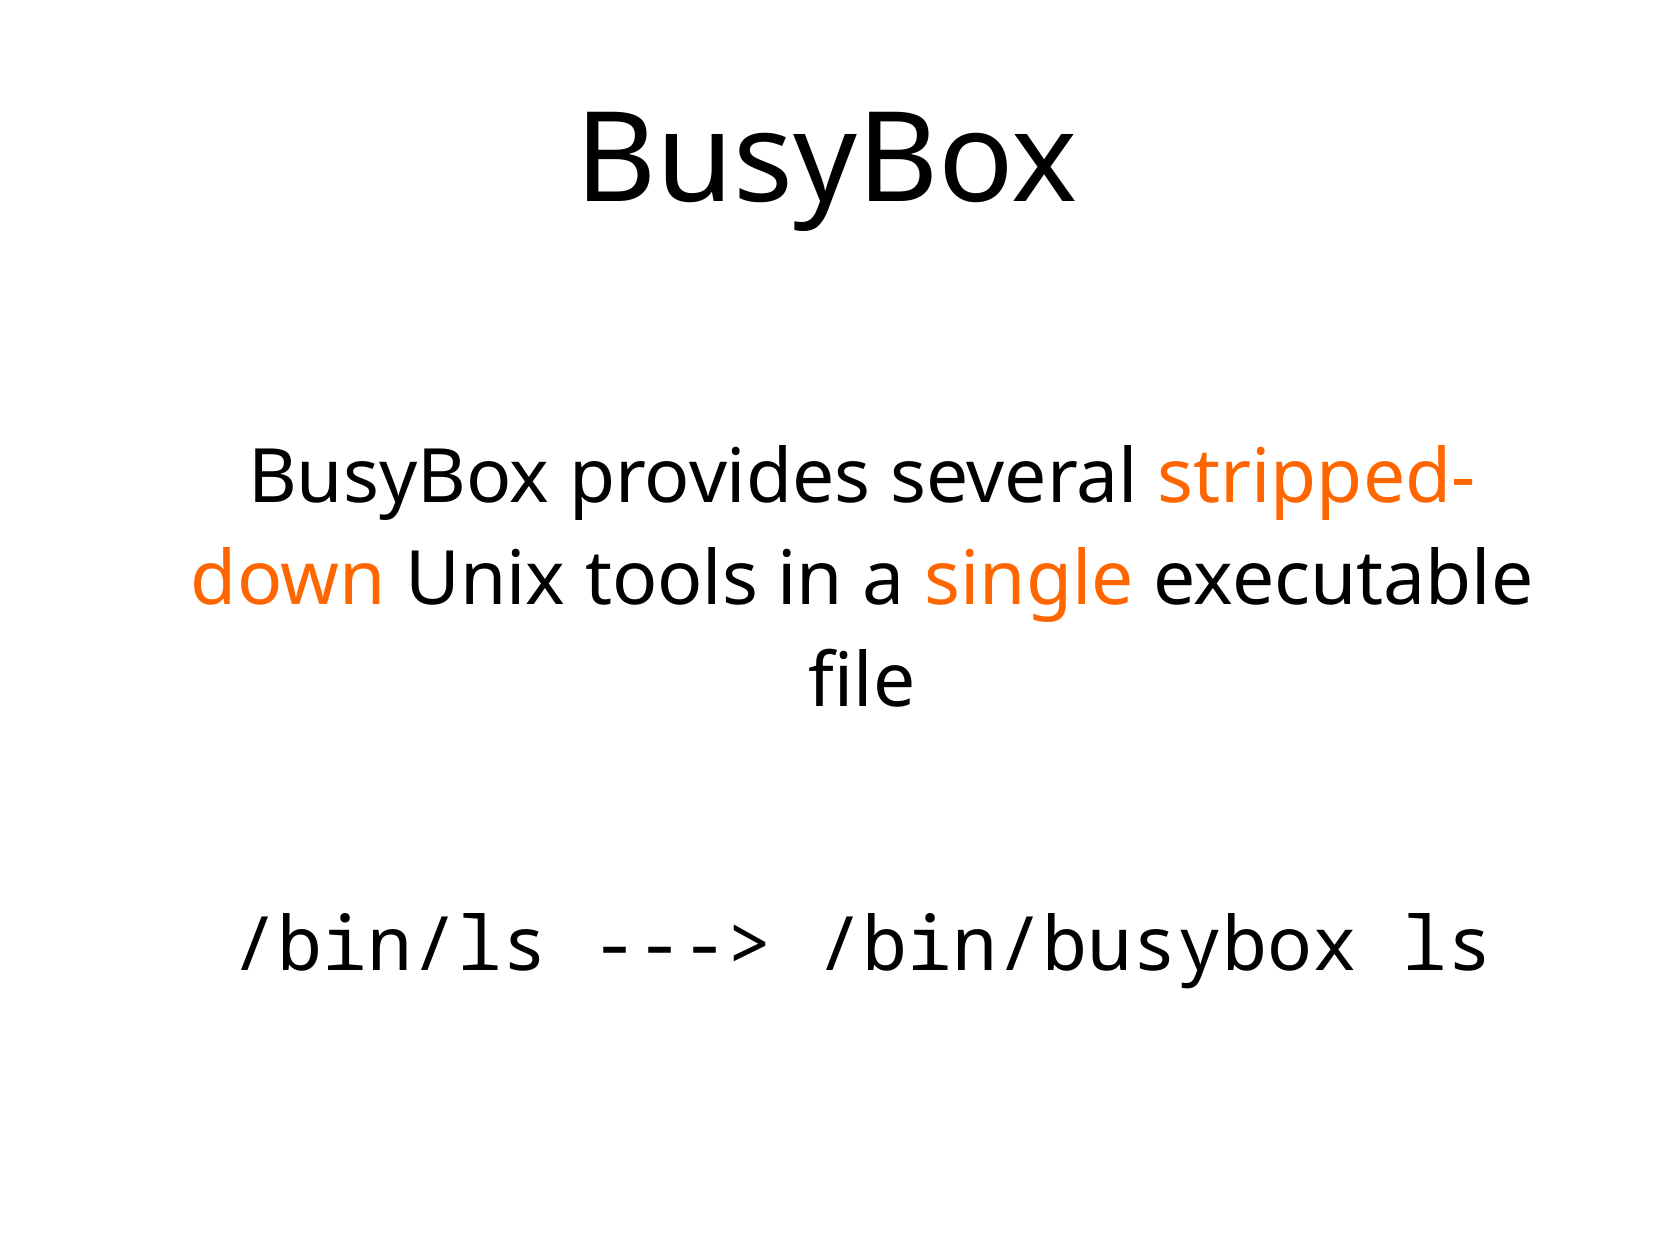

# BusyBox
BusyBox provides several stripped-down Unix tools in a single executable file
/bin/ls ---> /bin/busybox ls